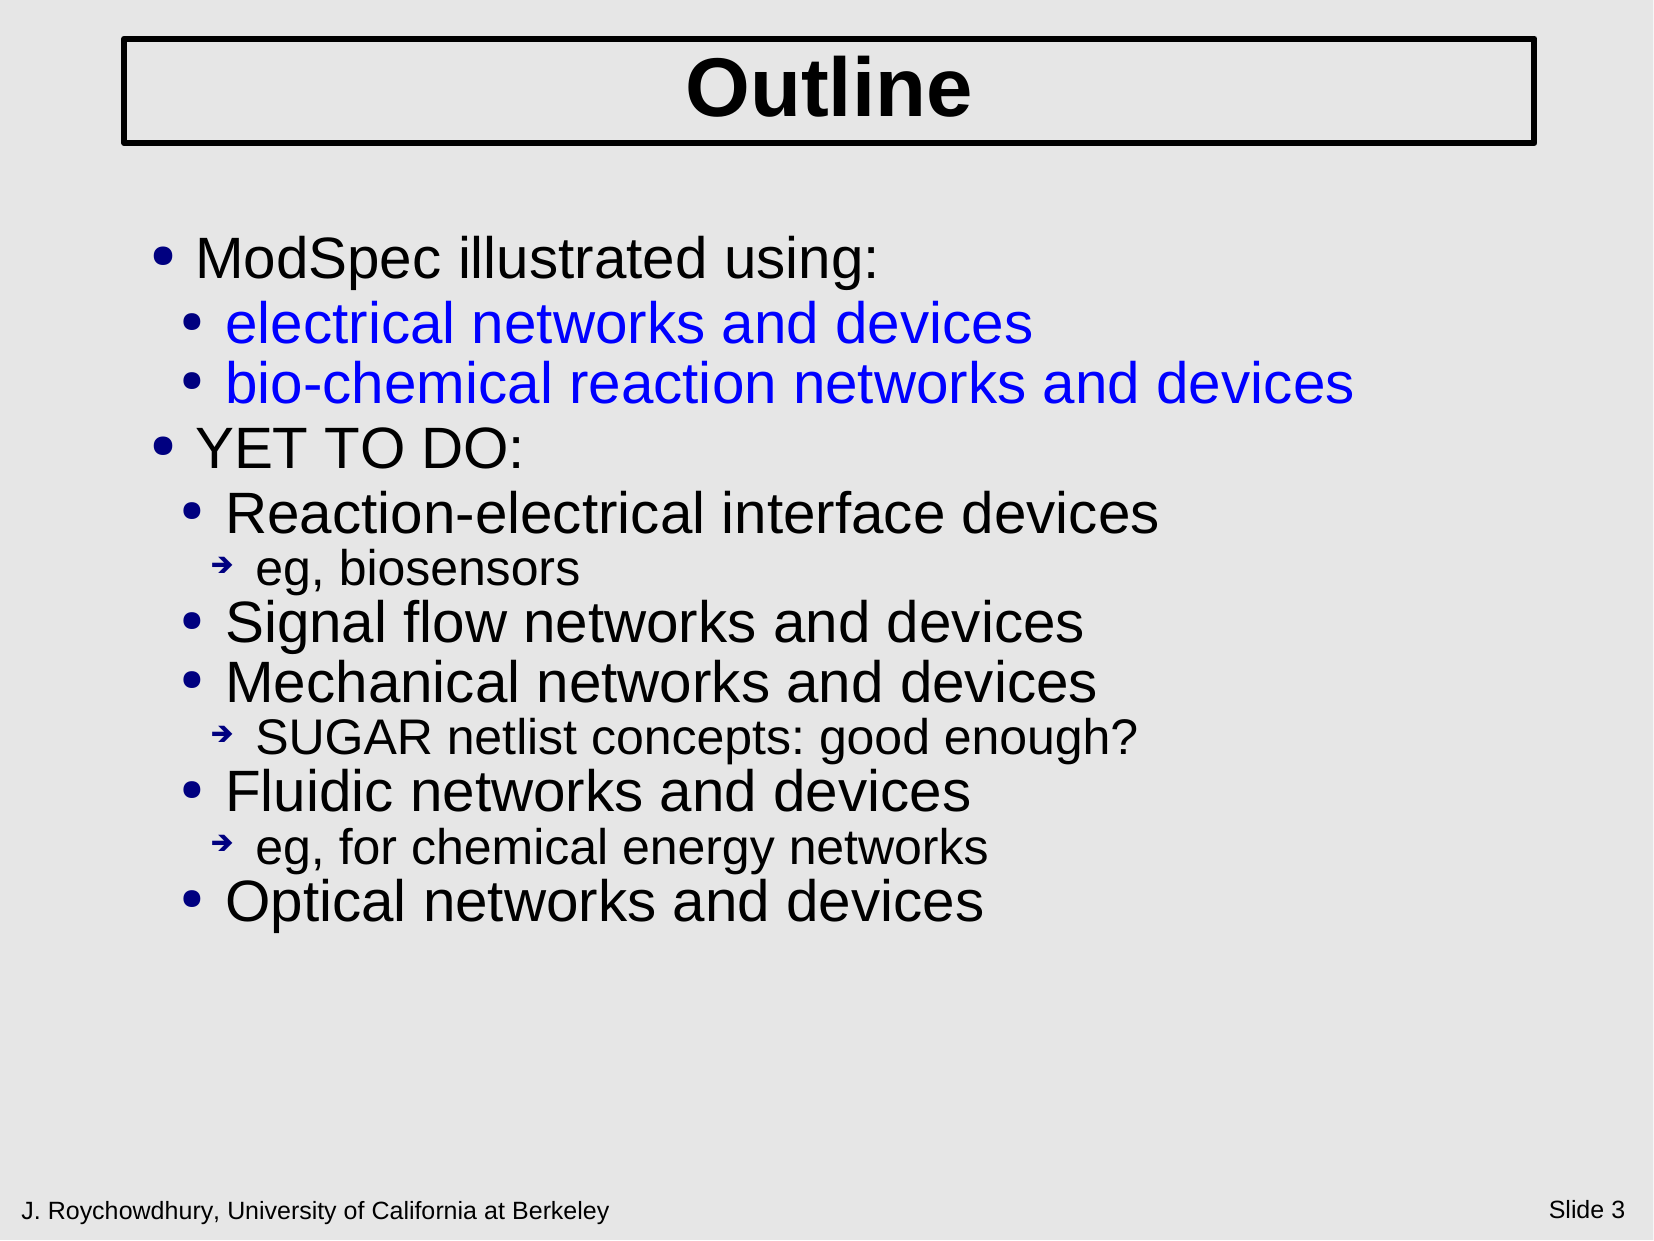

# Outline
ModSpec illustrated using:
electrical networks and devices
bio-chemical reaction networks and devices
YET TO DO:
Reaction-electrical interface devices
eg, biosensors
Signal flow networks and devices
Mechanical networks and devices
SUGAR netlist concepts: good enough?
Fluidic networks and devices
eg, for chemical energy networks
Optical networks and devices